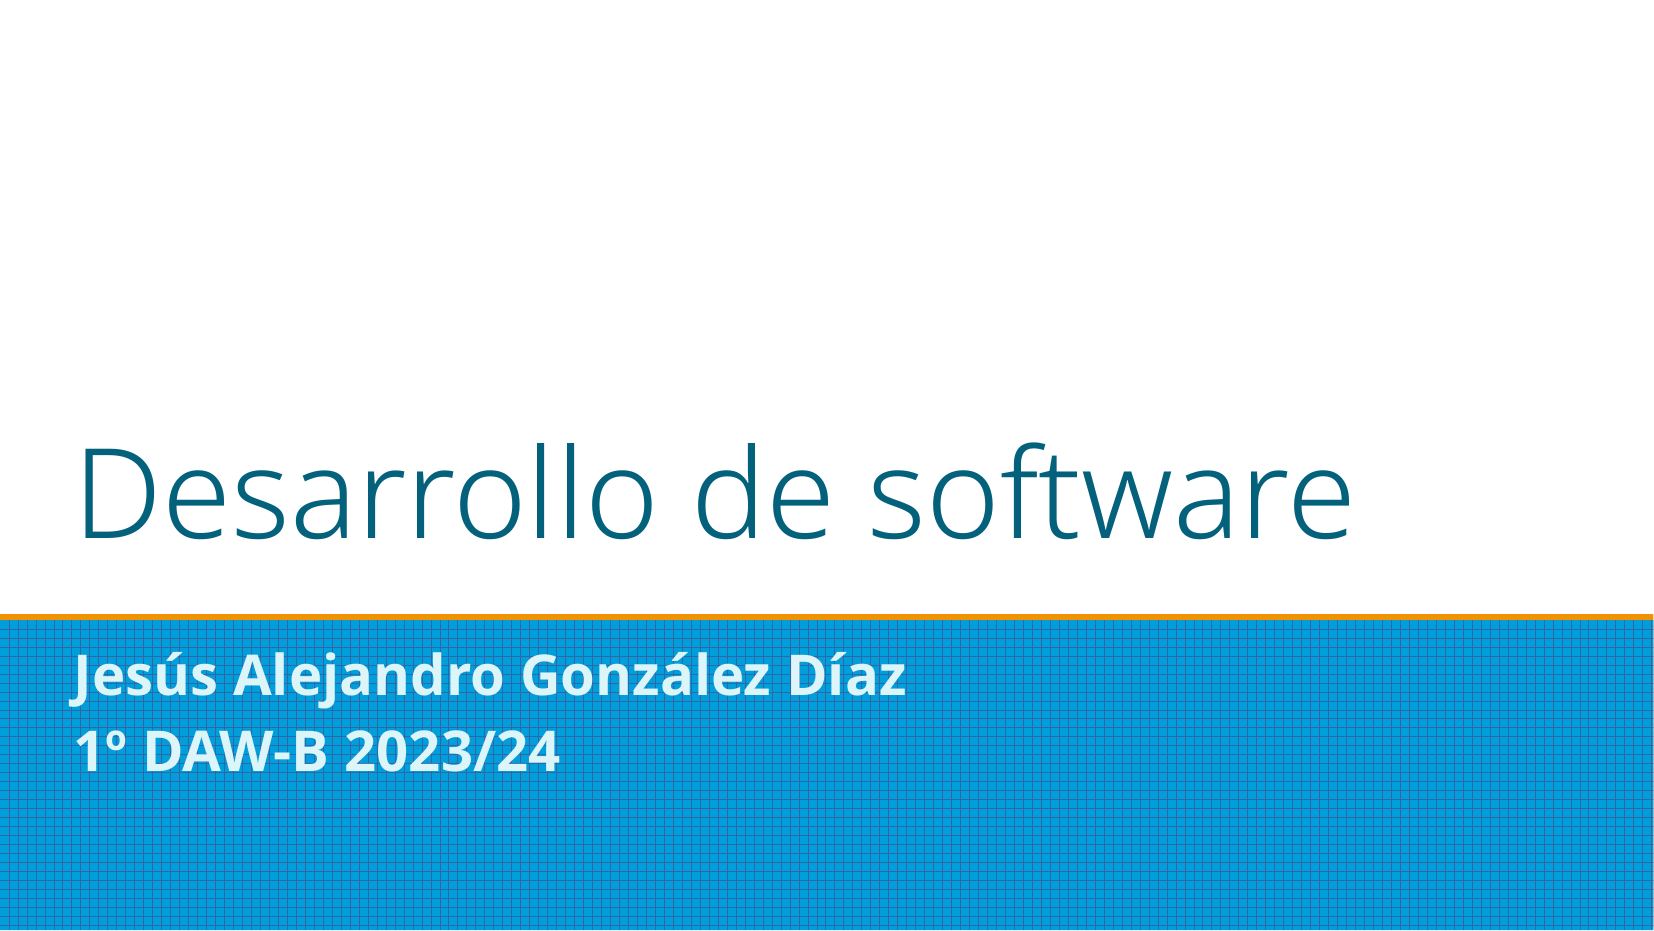

# Desarrollo de software
Jesús Alejandro González Díaz
1º DAW-B 2023/24